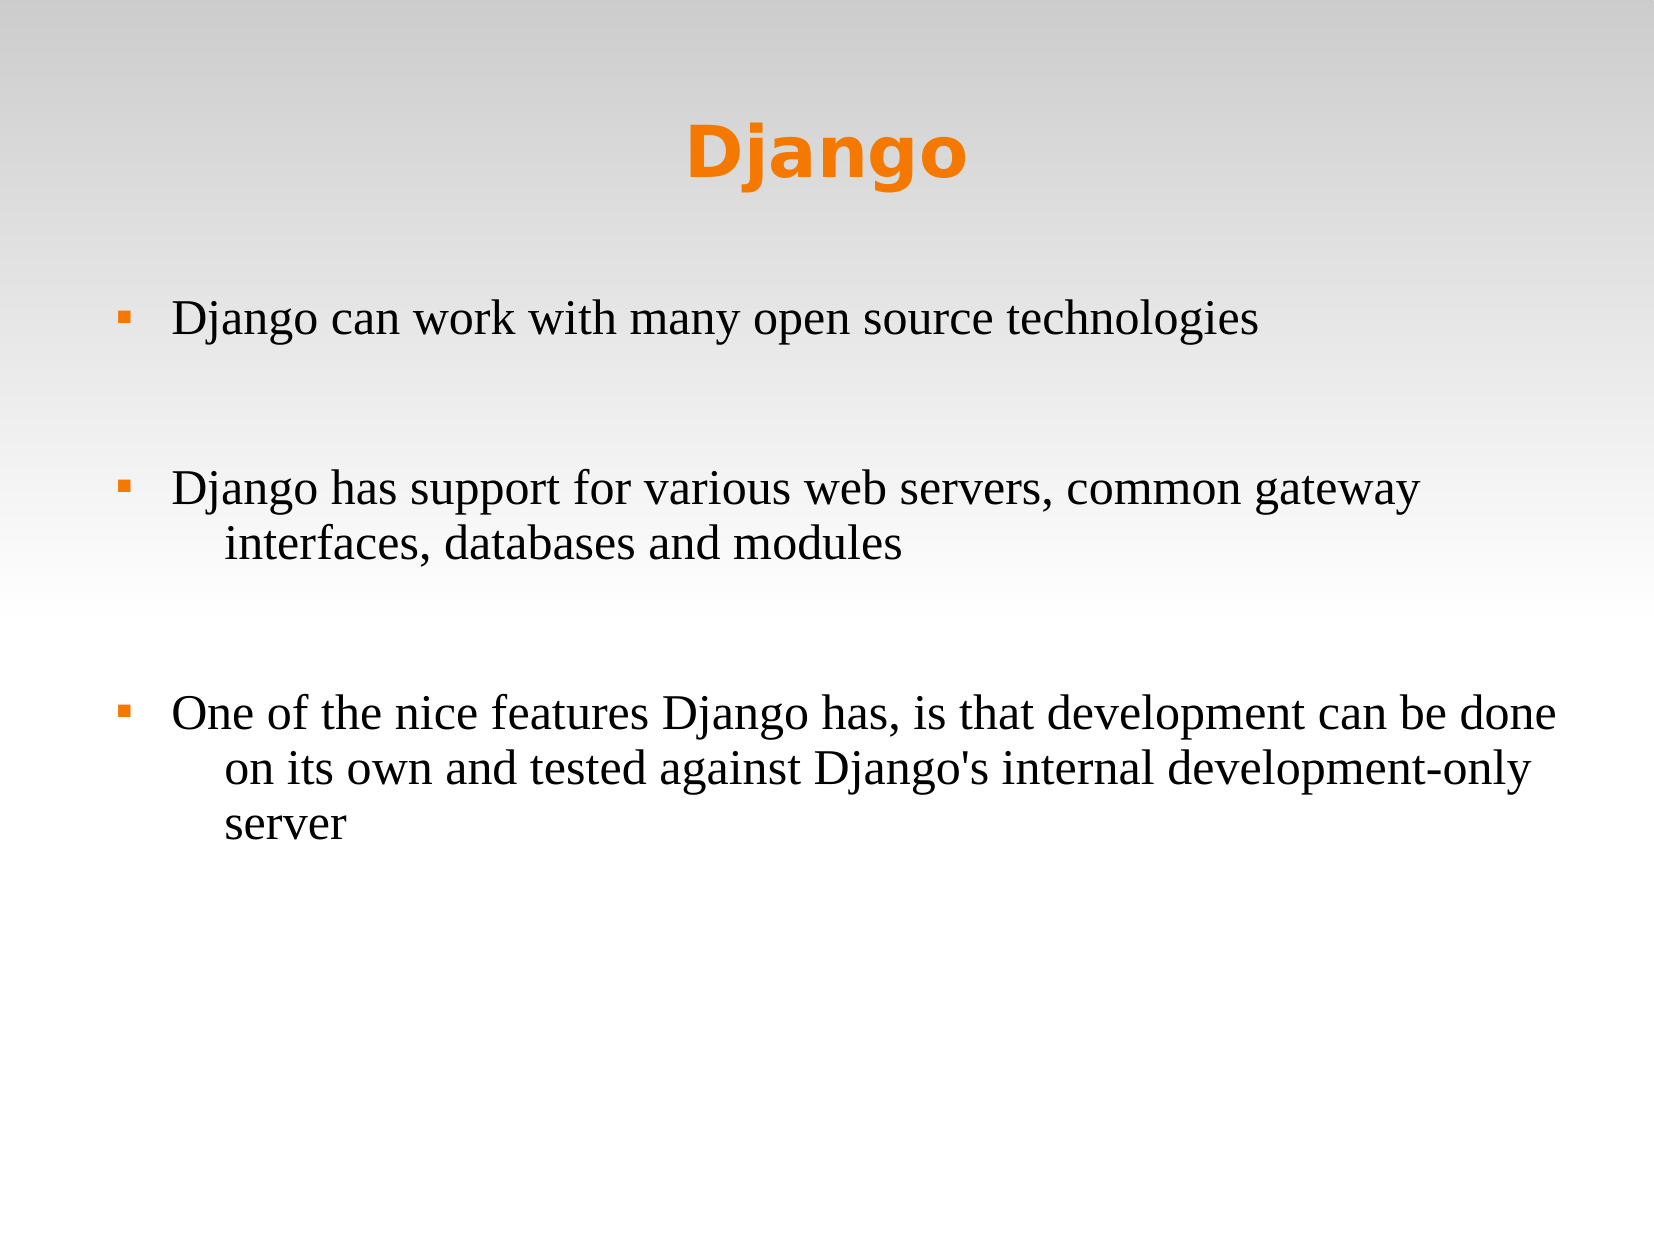

# Django
Django can work with many open source technologies
Django has support for various web servers, common gateway interfaces, databases and modules
One of the nice features Django has, is that development can be done on its own and tested against Django's internal development-only server